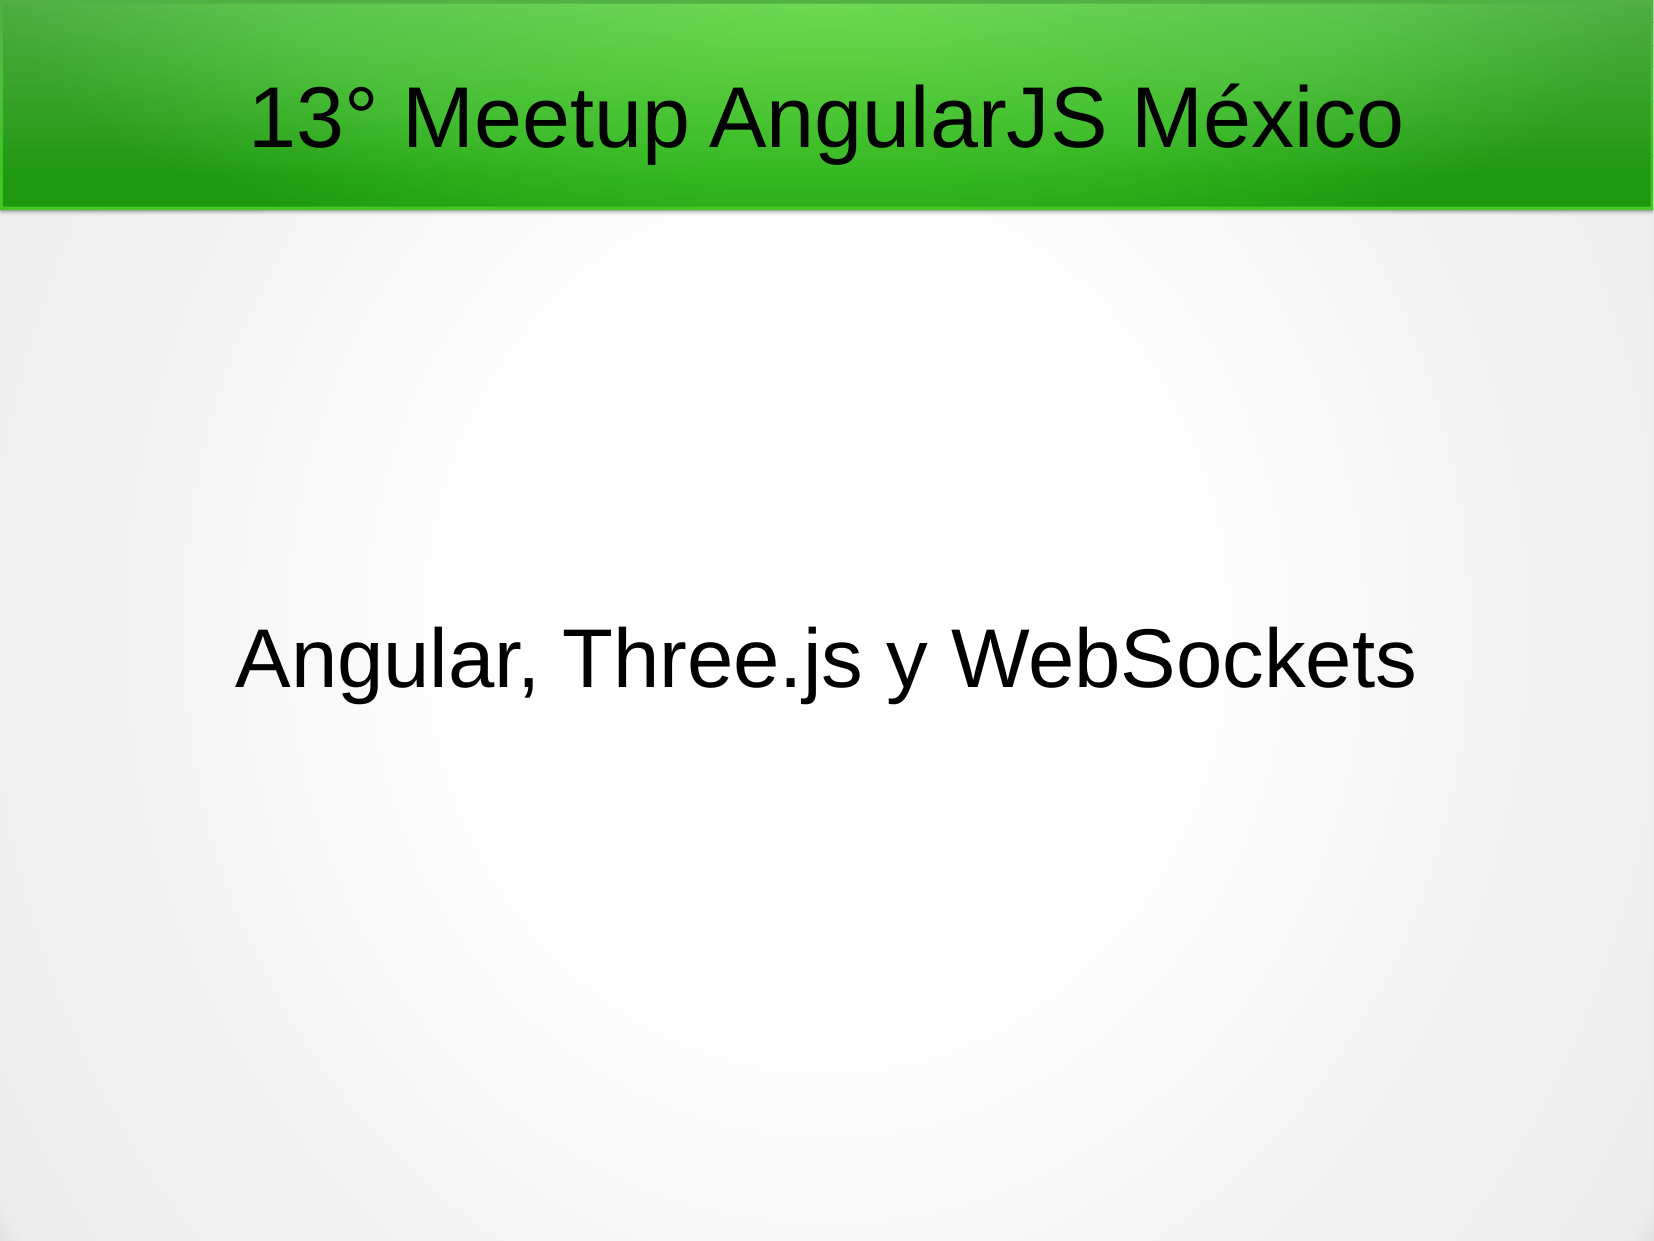

# 13° Meetup AngularJS México
Angular, Three.js y WebSockets